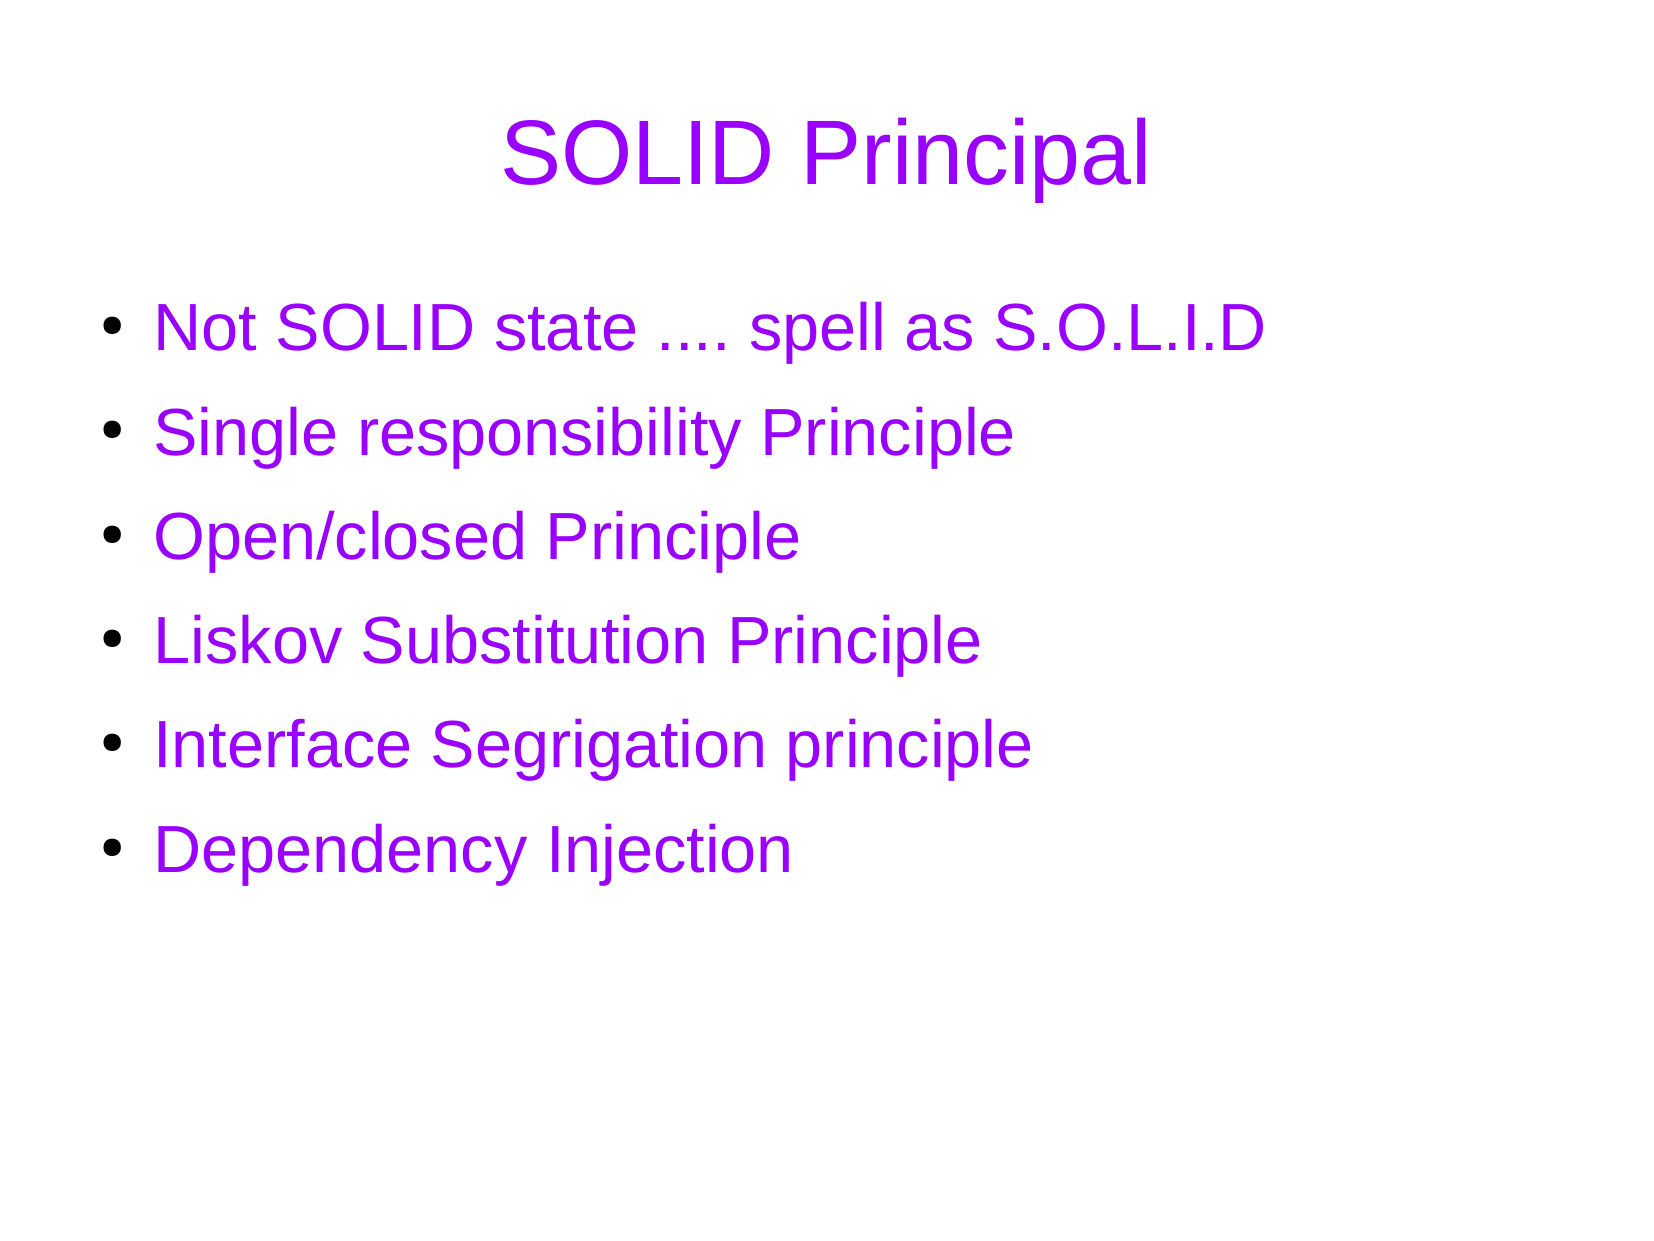

# SOLID Principal
Not SOLID state .... spell as S.O.L.I.D
Single responsibility Principle
Open/closed Principle
Liskov Substitution Principle
Interface Segrigation principle
Dependency Injection